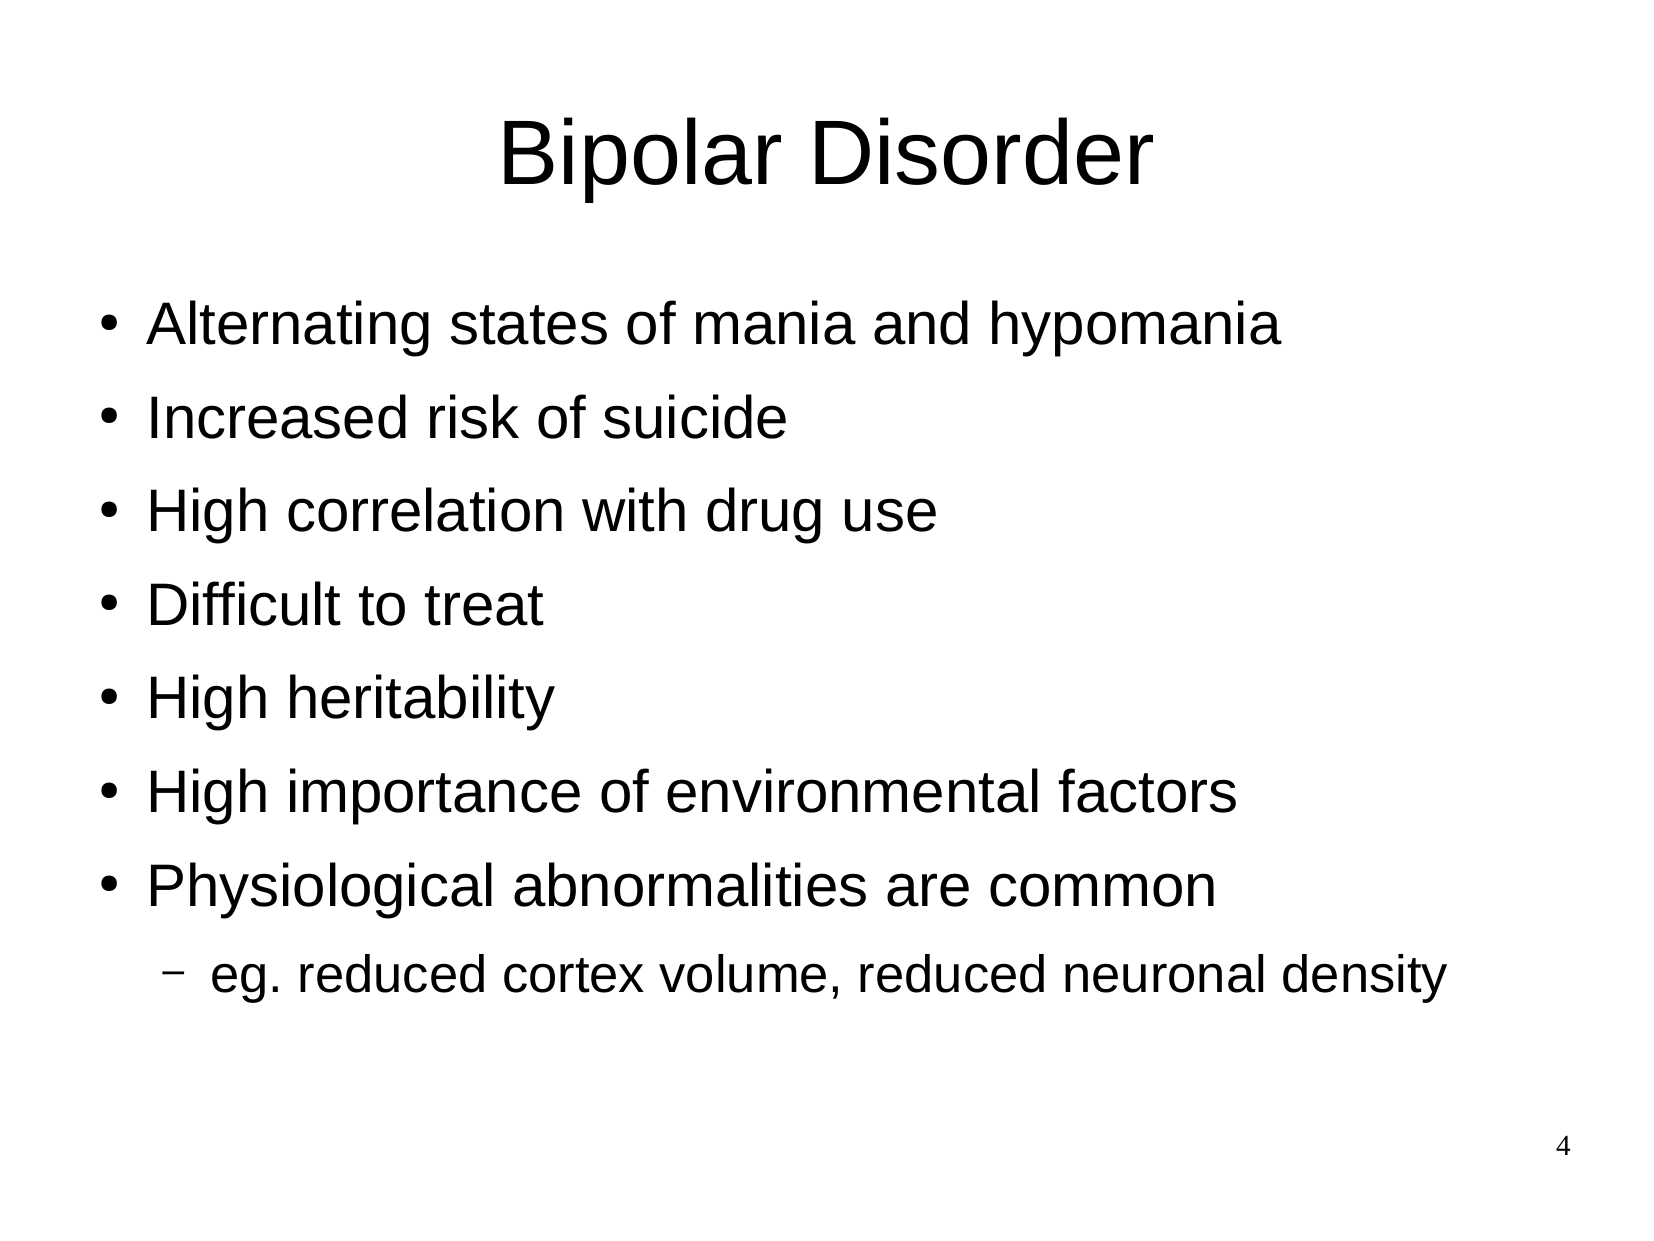

# Bipolar Disorder
Alternating states of mania and hypomania
Increased risk of suicide
High correlation with drug use
Difficult to treat
High heritability
High importance of environmental factors
Physiological abnormalities are common
eg. reduced cortex volume, reduced neuronal density
4